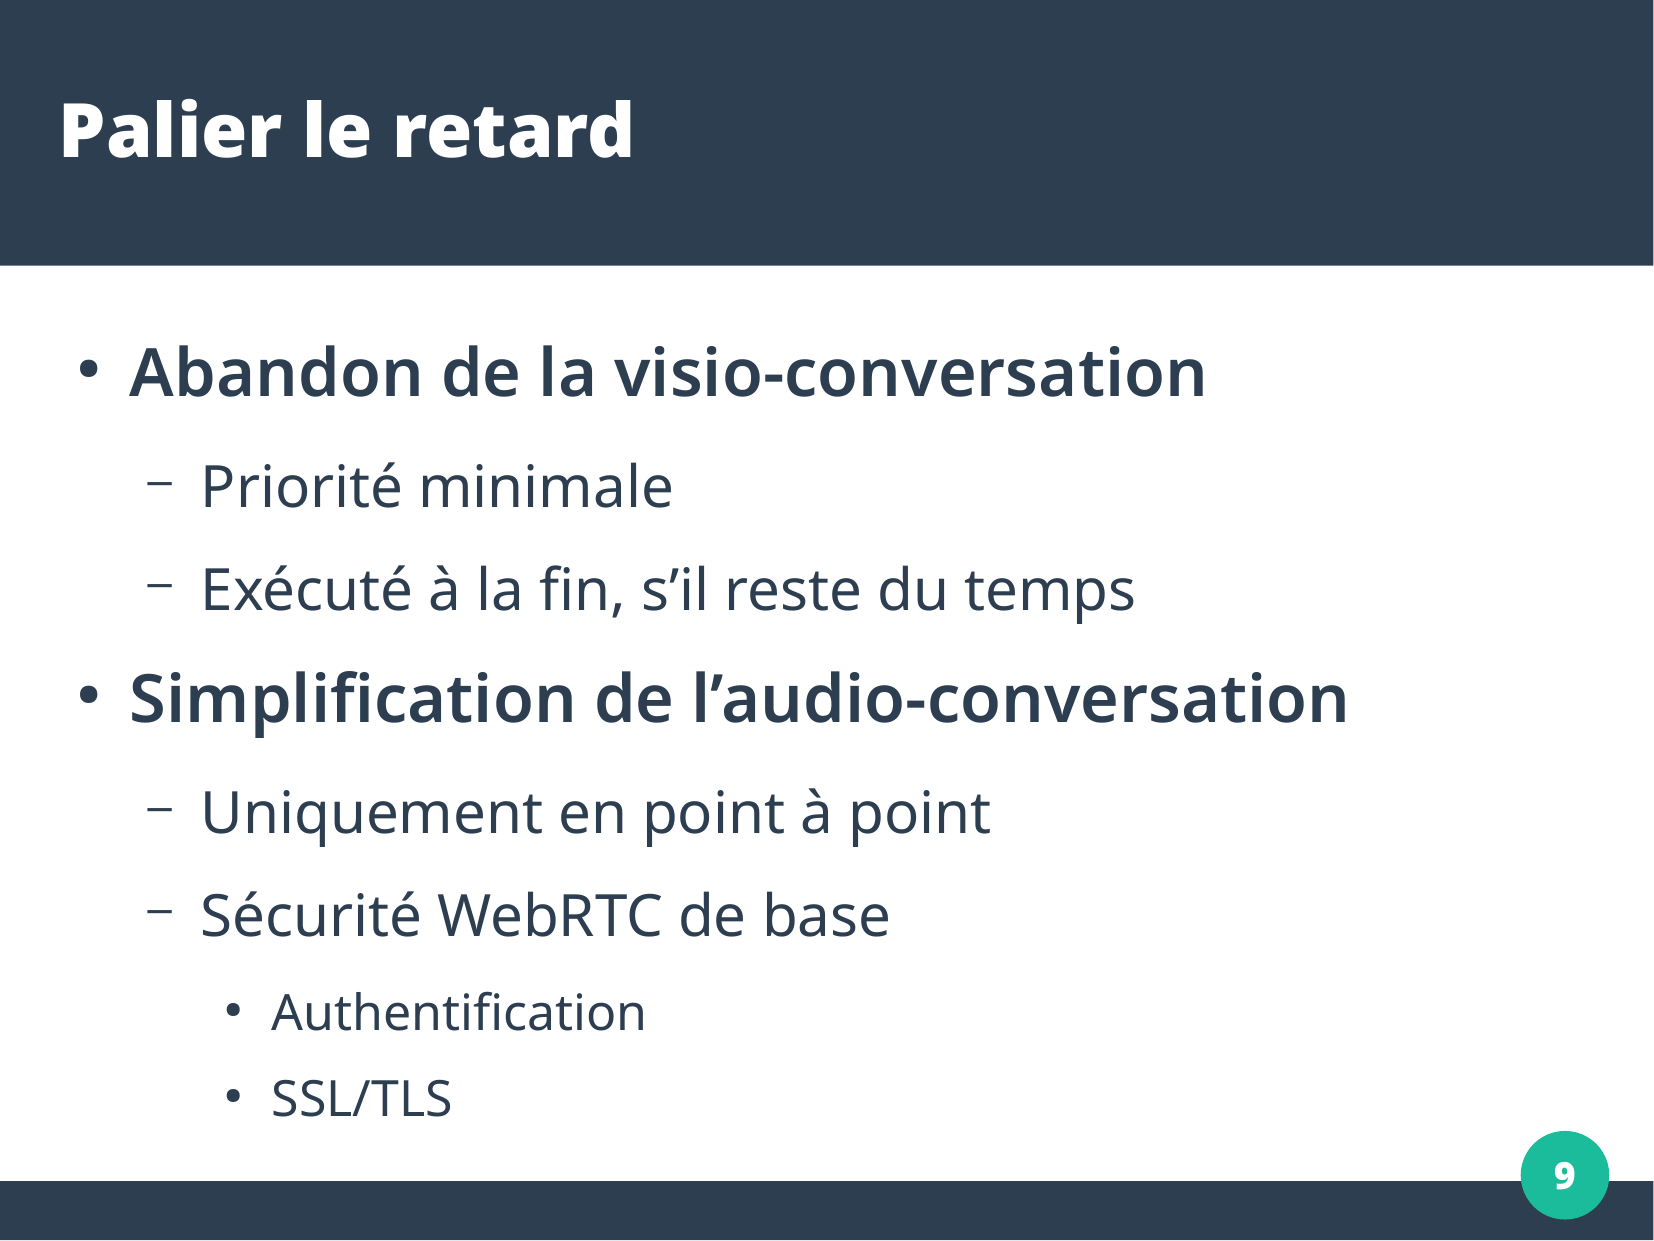

# Palier le retard
Abandon de la visio-conversation
Priorité minimale
Exécuté à la fin, s’il reste du temps
Simplification de l’audio-conversation
Uniquement en point à point
Sécurité WebRTC de base
Authentification
SSL/TLS
9